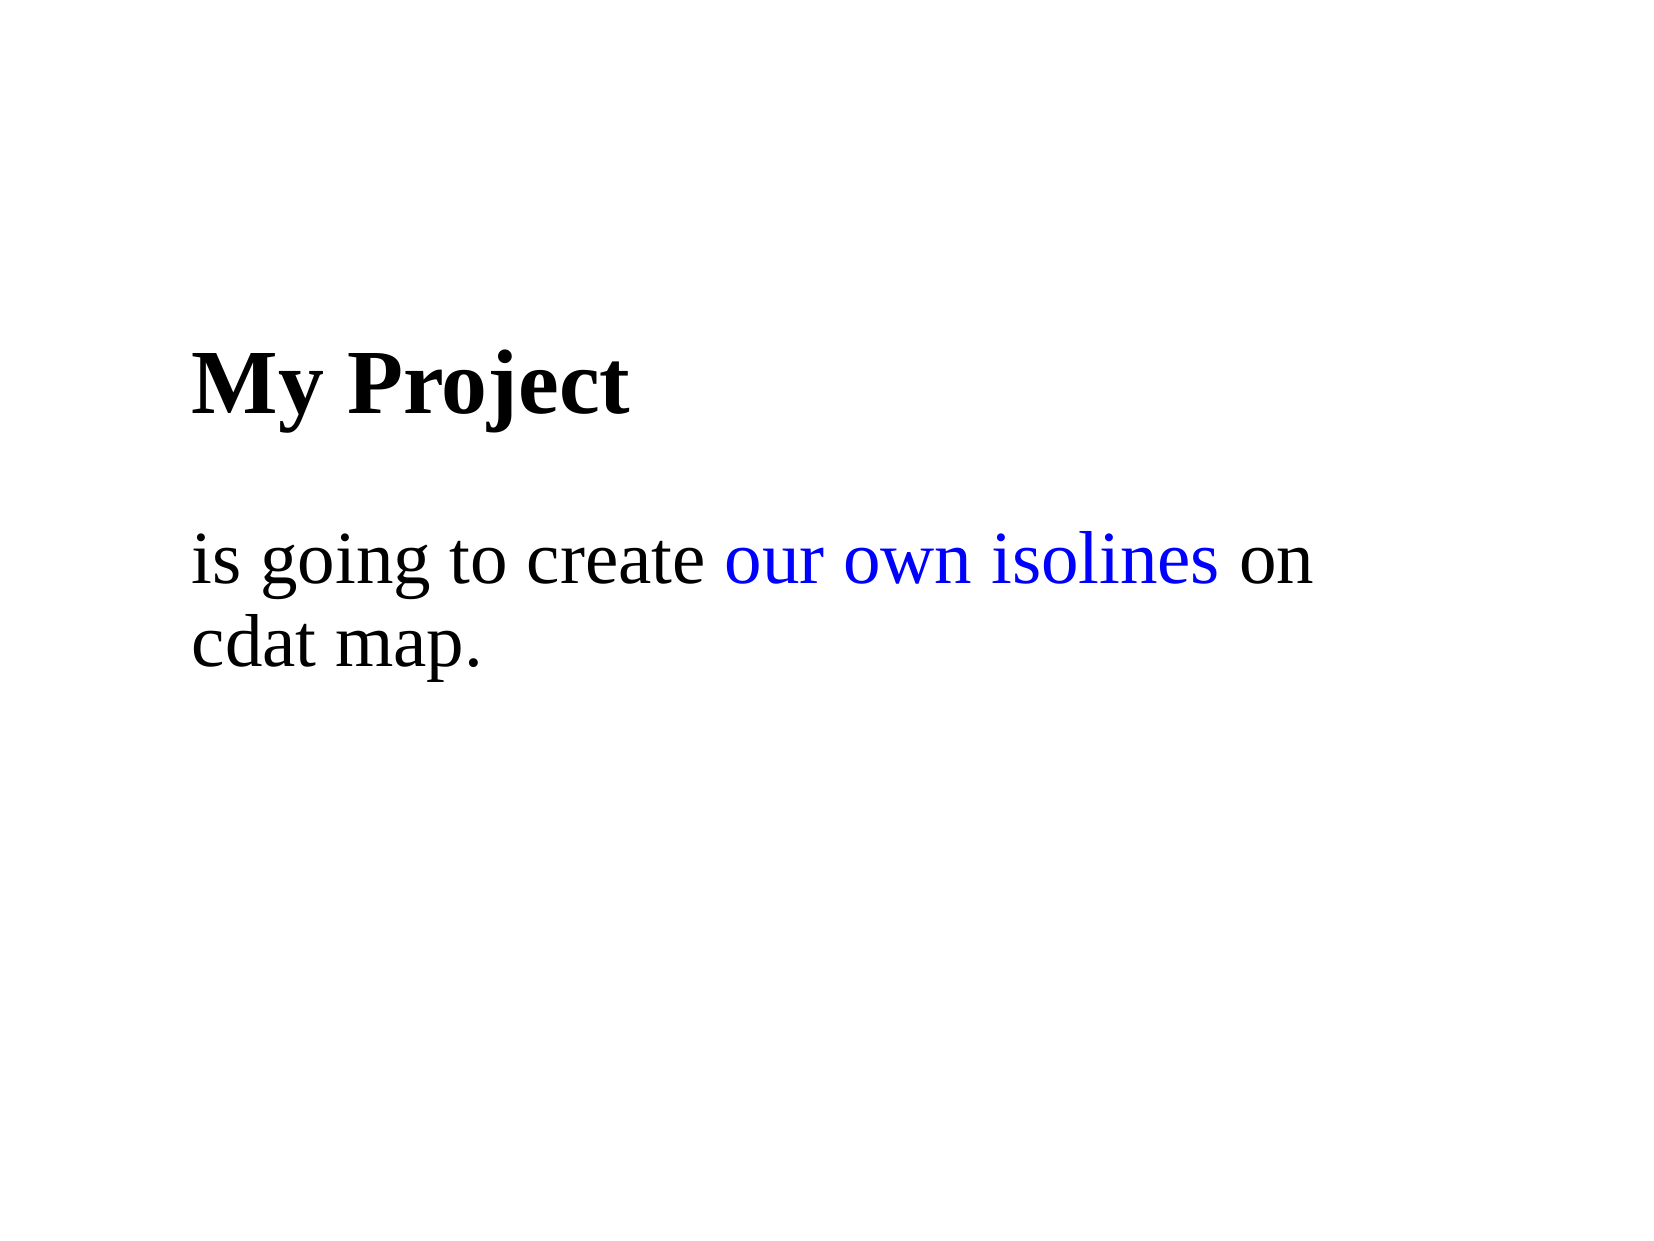

My Project
is going to create our own isolines on cdat map.